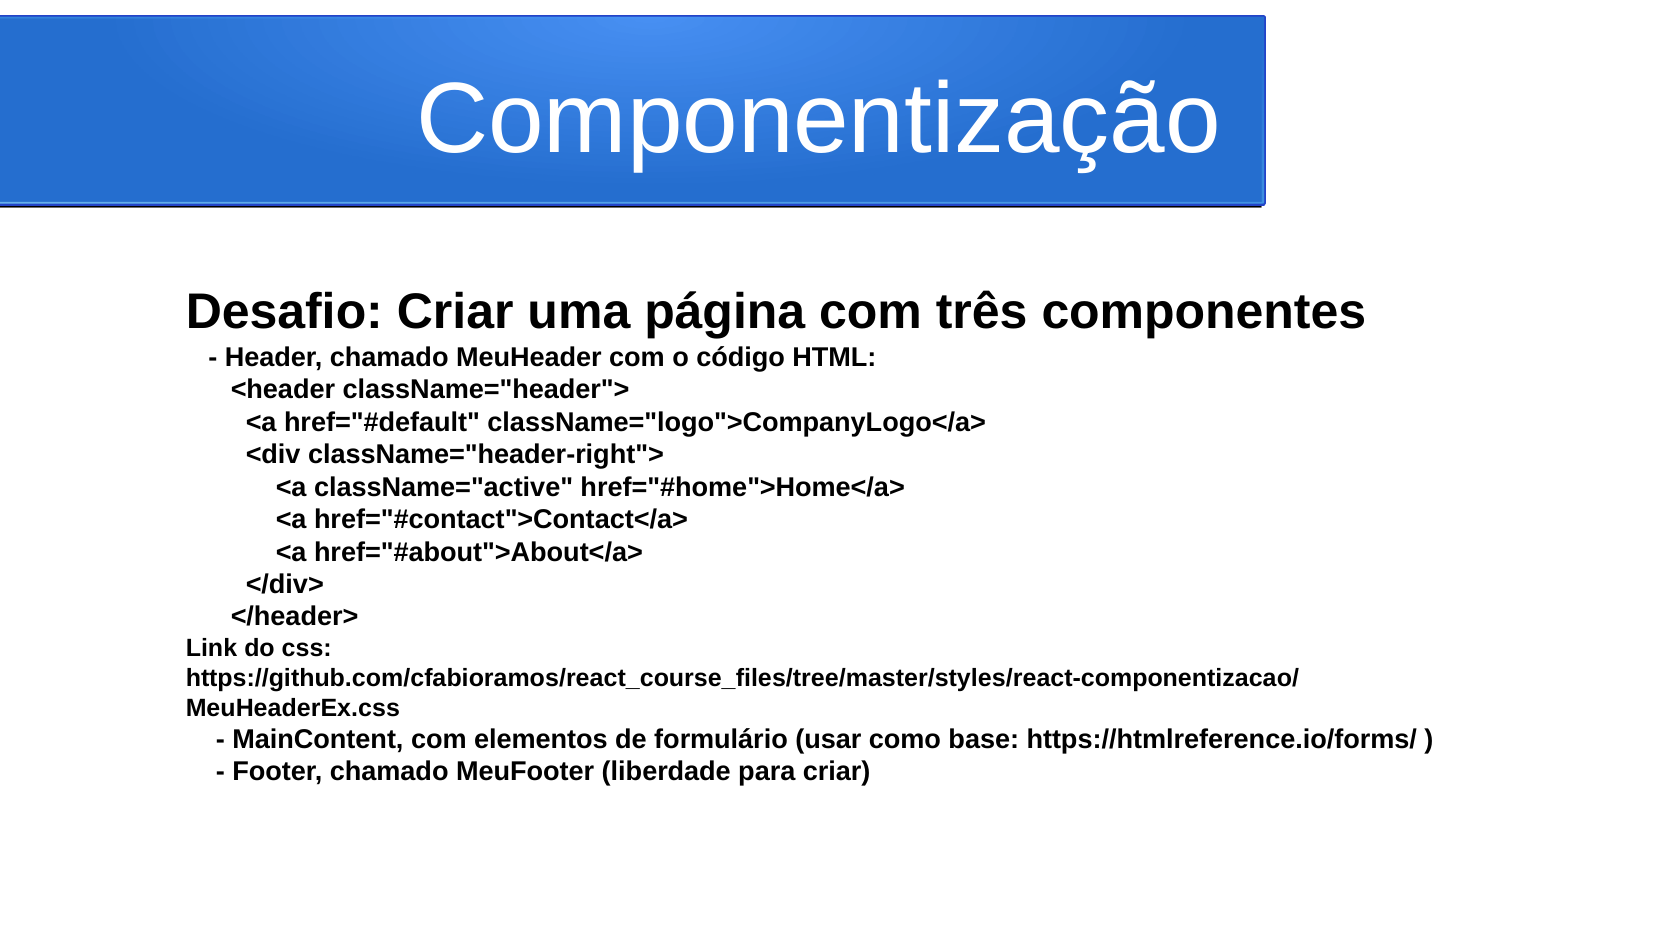

Componentização
Desafio: Criar uma página com três componentes
 - Header, chamado MeuHeader com o código HTML:
 <header className="header">
 <a href="#default" className="logo">CompanyLogo</a>
 <div className="header-right">
 <a className="active" href="#home">Home</a>
 <a href="#contact">Contact</a>
 <a href="#about">About</a>
 </div>
 </header>
Link do css:
https://github.com/cfabioramos/react_course_files/tree/master/styles/react-componentizacao/MeuHeaderEx.css
 - MainContent, com elementos de formulário (usar como base: https://htmlreference.io/forms/ )
 - Footer, chamado MeuFooter (liberdade para criar)